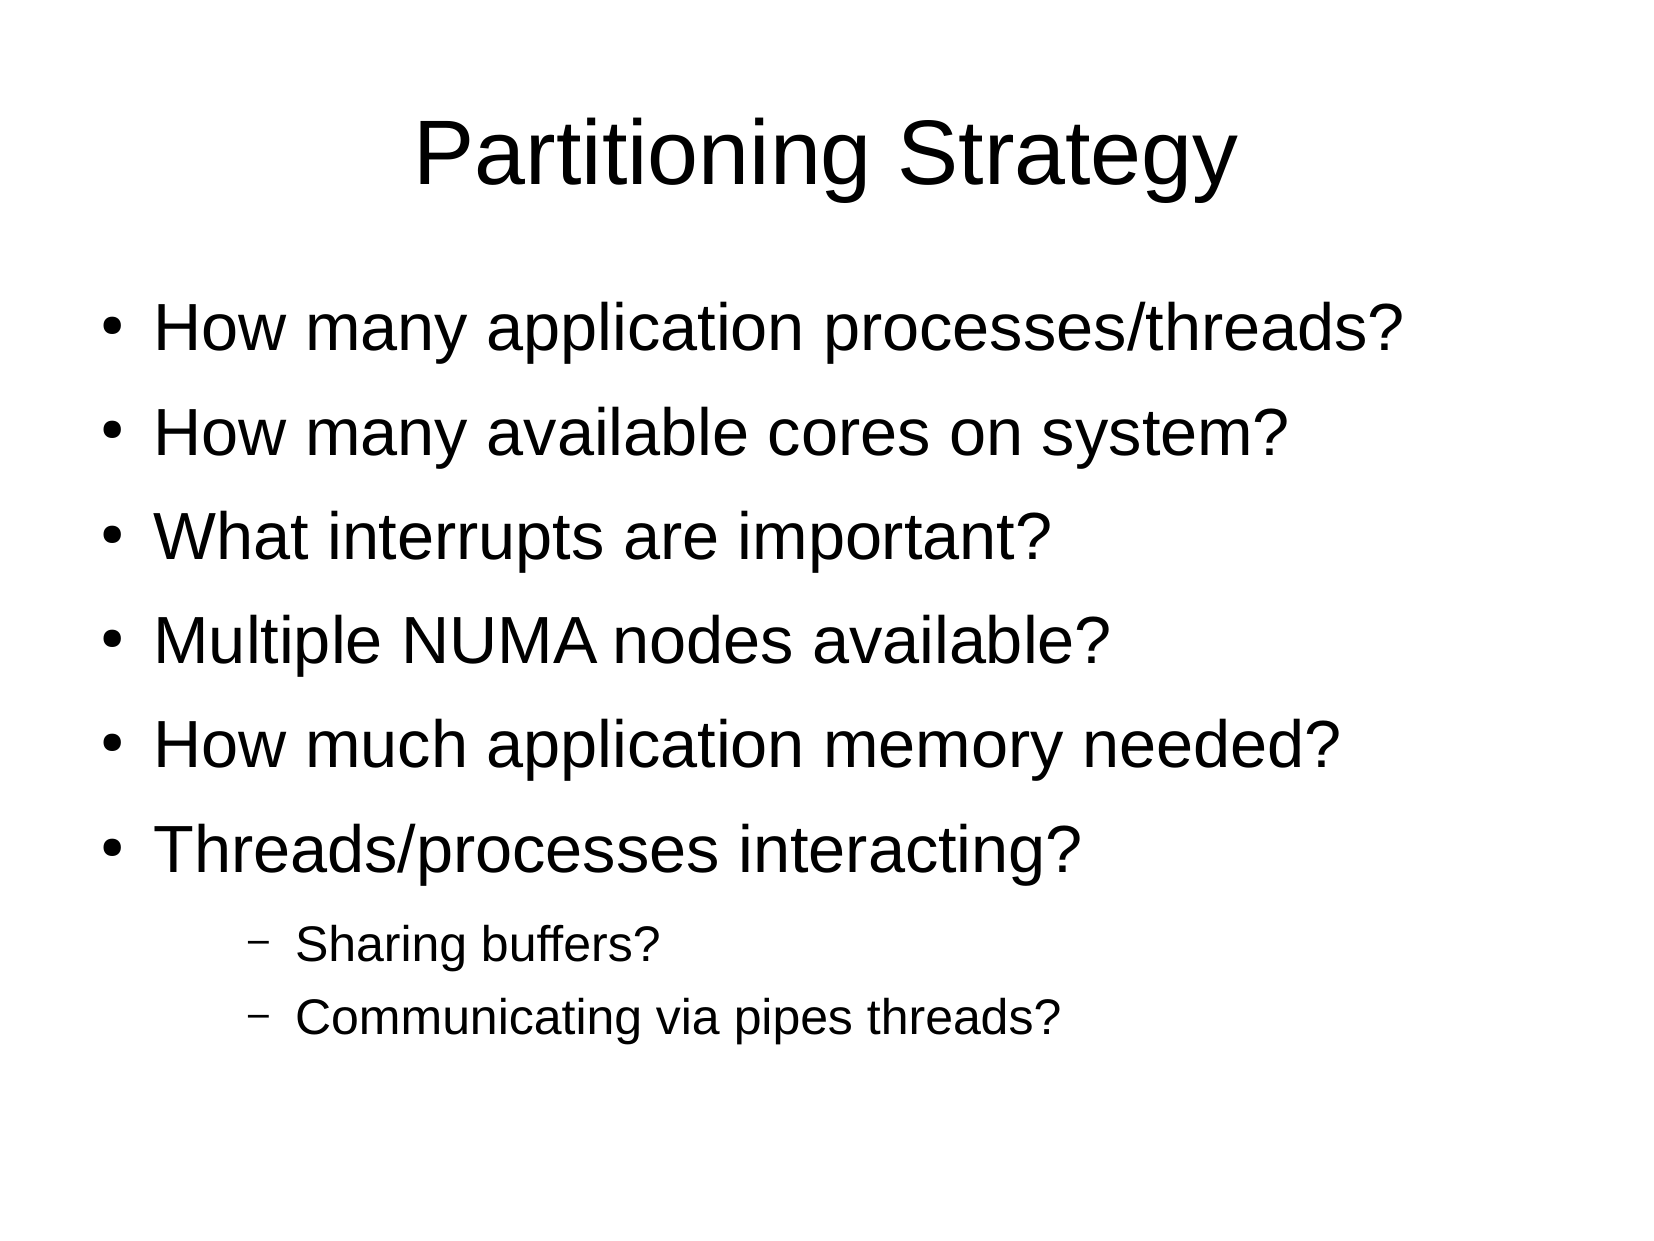

# Partitioning Strategy
How many application processes/threads?
How many available cores on system?
What interrupts are important?
Multiple NUMA nodes available?
How much application memory needed?
Threads/processes interacting?
Sharing buffers?
Communicating via pipes threads?